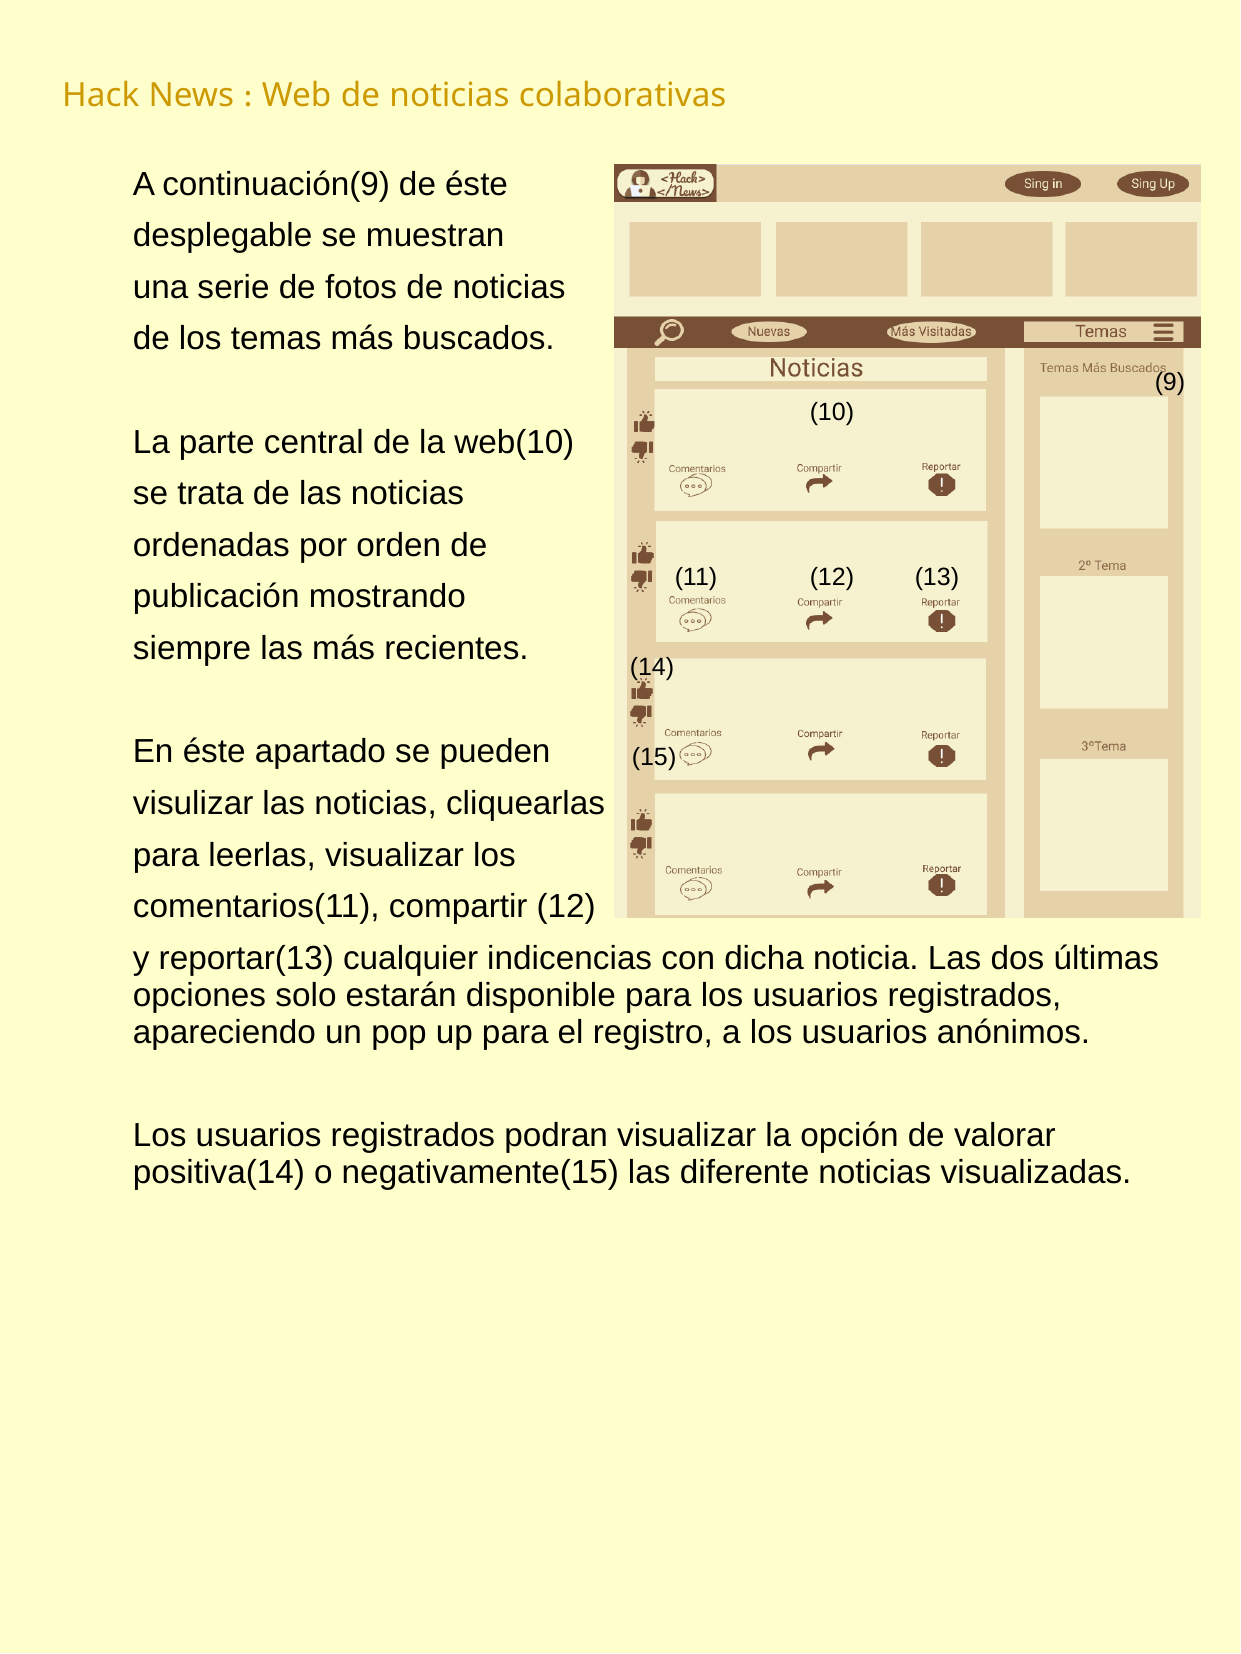

# Hack News : Web de noticias colaborativas
A continuación(9) de éste
desplegable se muestran
una serie de fotos de noticias
de los temas más buscados.
La parte central de la web(10)
se trata de las noticias
ordenadas por orden de
publicación mostrando
siempre las más recientes.
En éste apartado se pueden
visulizar las noticias, cliquearlas
para leerlas, visualizar los
comentarios(11), compartir (12)
y reportar(13) cualquier indicencias con dicha noticia. Las dos últimas opciones solo estarán disponible para los usuarios registrados, apareciendo un pop up para el registro, a los usuarios anónimos.
Los usuarios registrados podran visualizar la opción de valorar positiva(14) o negativamente(15) las diferente noticias visualizadas.
(9)
(10)
(11)
(12)
(13)
(14)
(15)